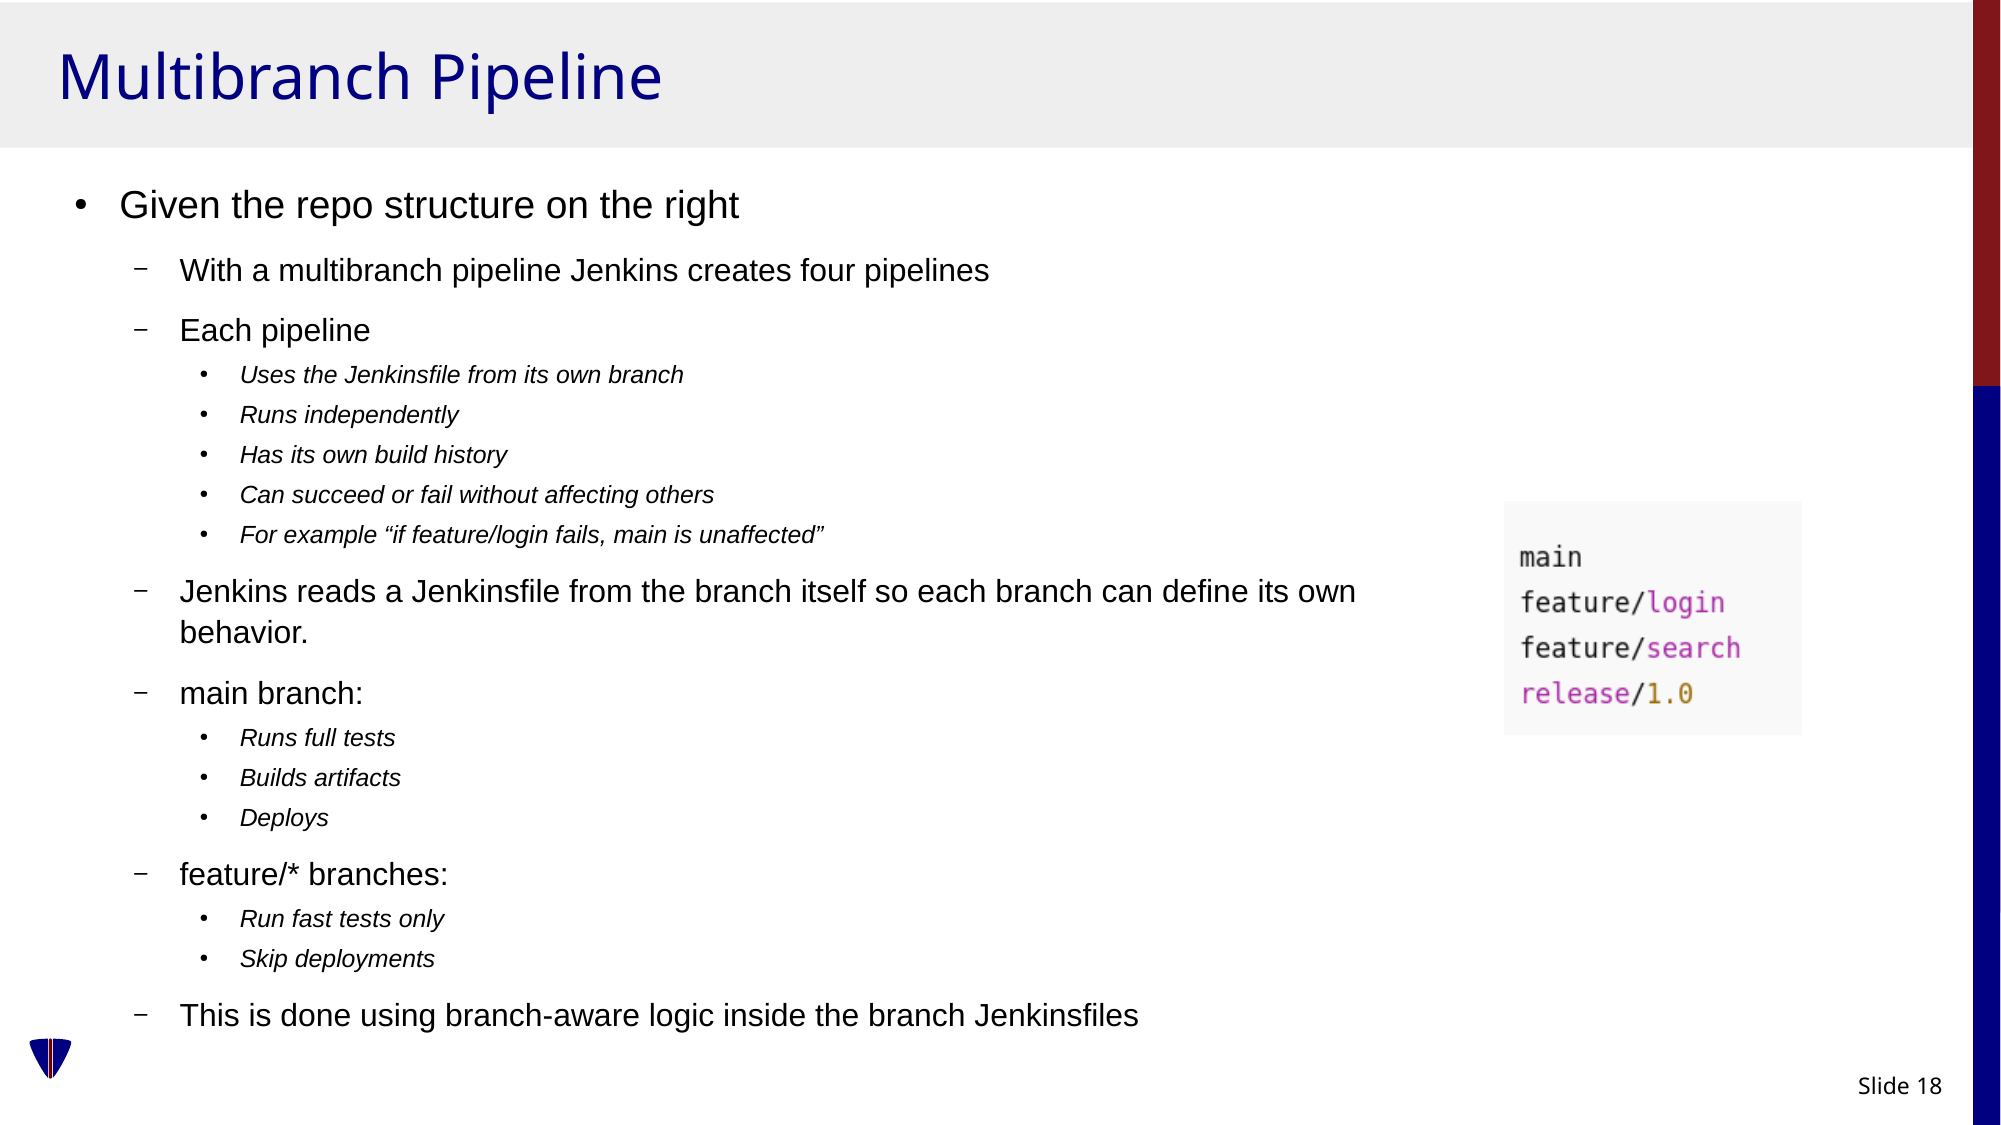

# Multibranch Pipeline
Given the repo structure on the right
With a multibranch pipeline Jenkins creates four pipelines
Each pipeline
Uses the Jenkinsfile from its own branch
Runs independently
Has its own build history
Can succeed or fail without affecting others
For example “if feature/login fails, main is unaffected”
Jenkins reads a Jenkinsfile from the branch itself so each branch can define its own behavior.
main branch:
Runs full tests
Builds artifacts
Deploys
feature/* branches:
Run fast tests only
Skip deployments
This is done using branch-aware logic inside the branch Jenkinsfiles